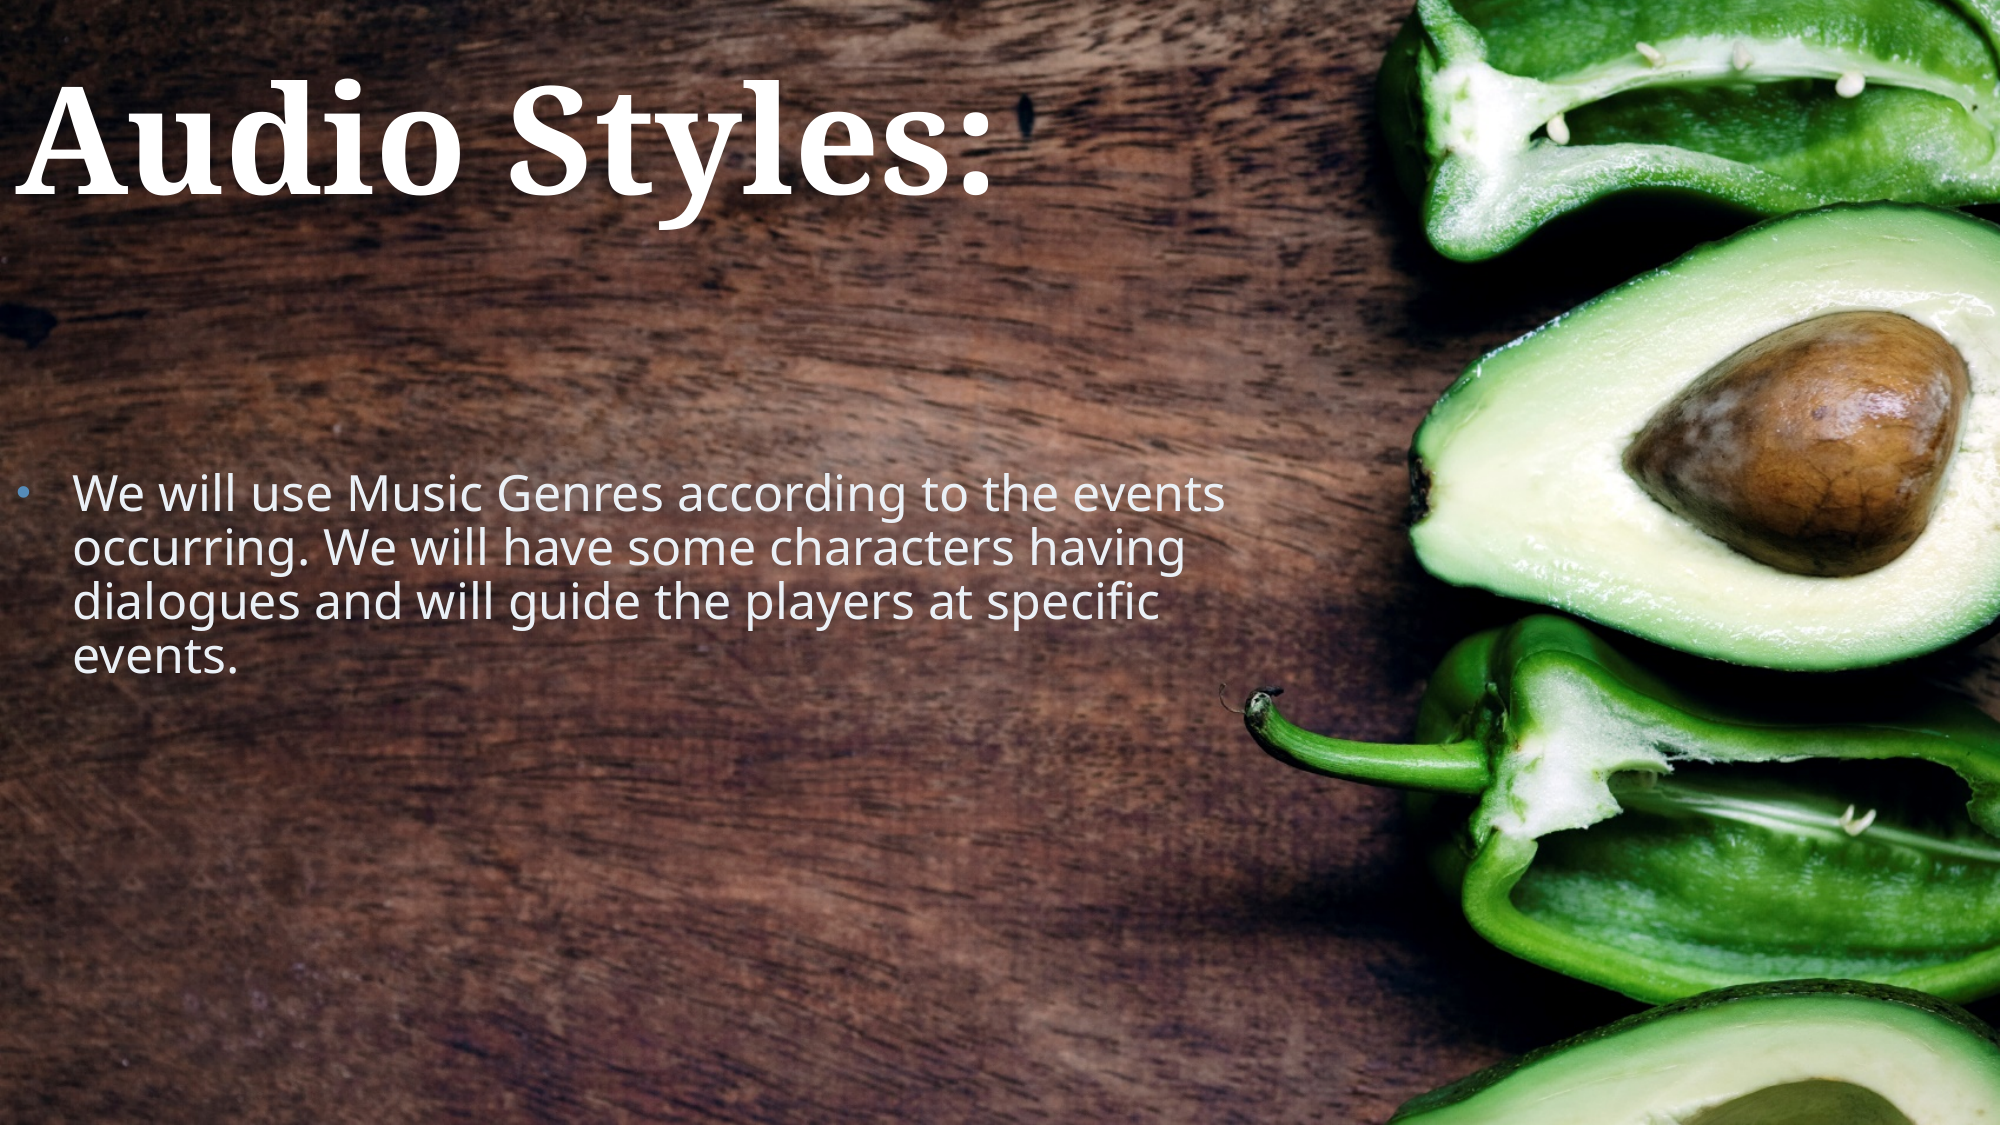

# Audio Styles:
We will use Music Genres according to the events occurring. We will have some characters having dialogues and will guide the players at specific events.